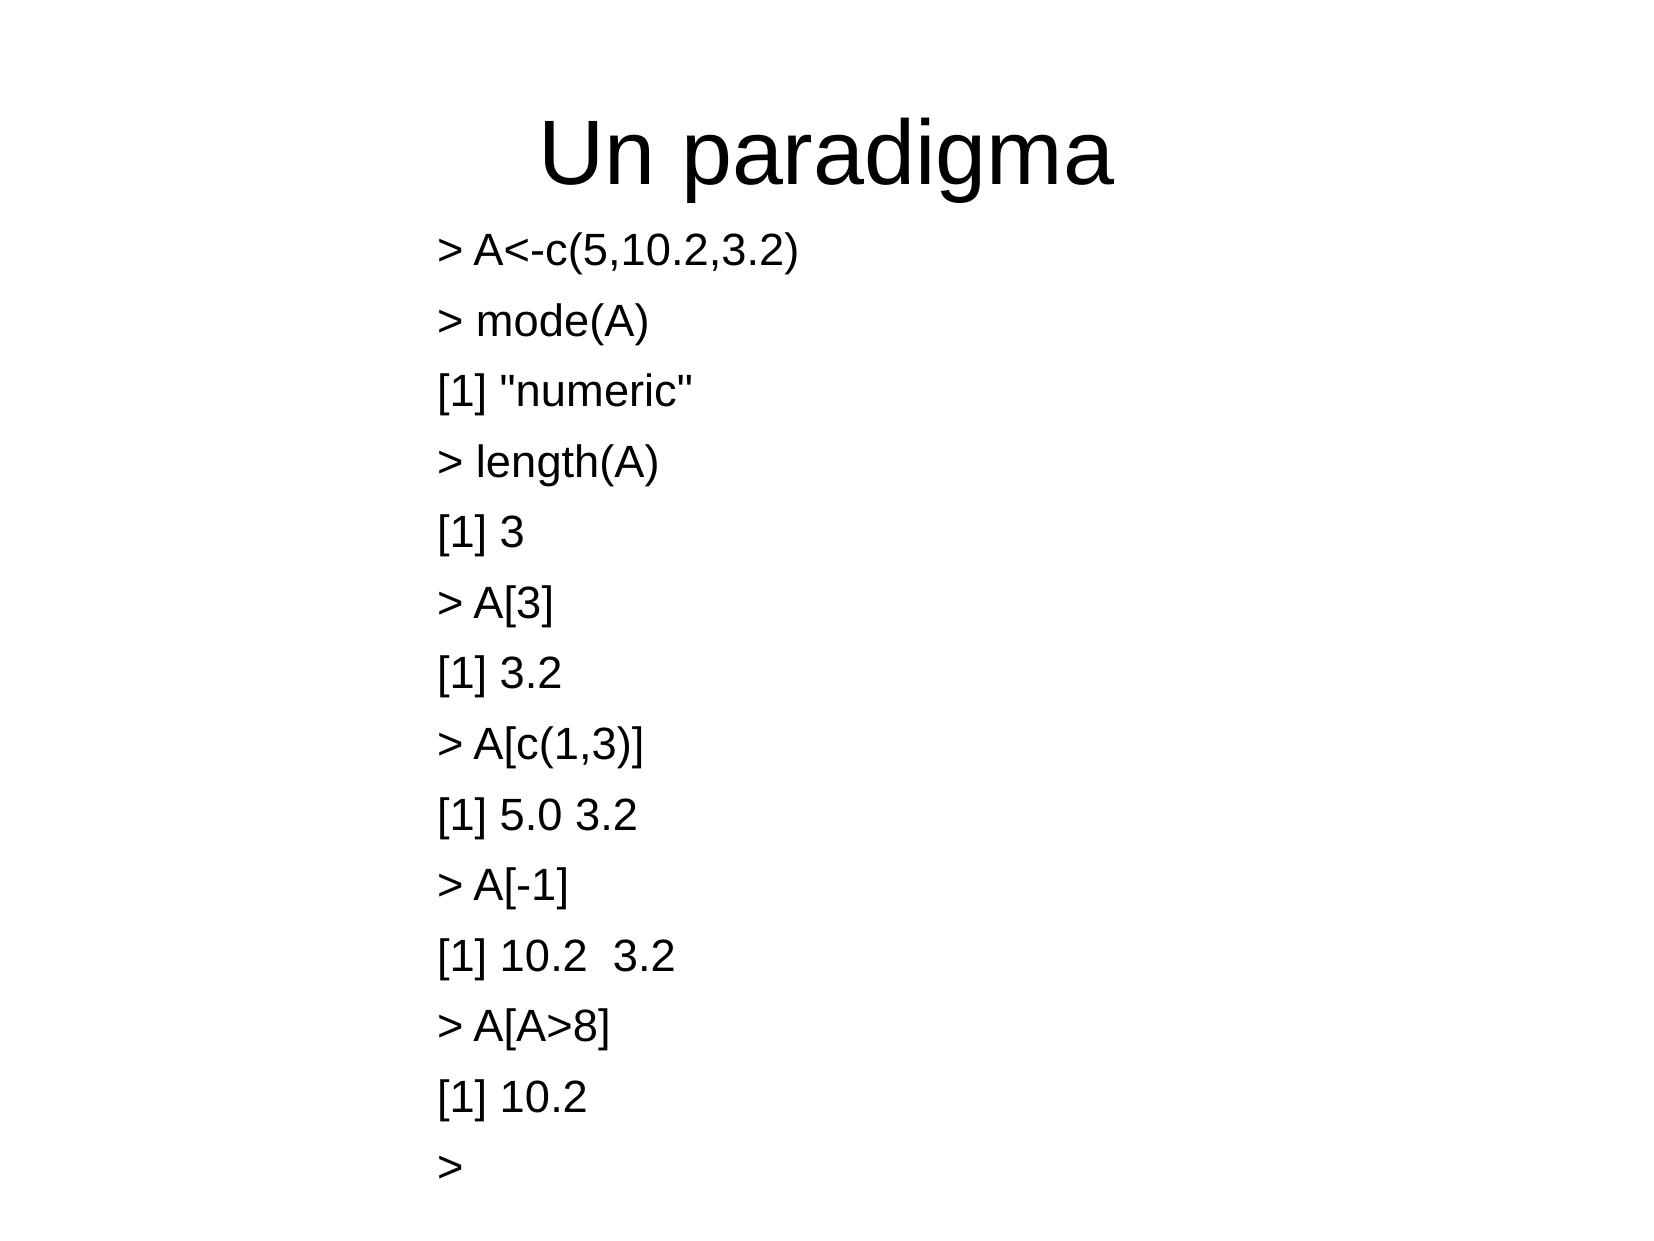

# Un paradigma
> A<-c(5,10.2,3.2)
> mode(A)
[1] "numeric"
> length(A)
[1] 3
> A[3]
[1] 3.2
> A[c(1,3)]
[1] 5.0 3.2
> A[-1]
[1] 10.2 3.2
> A[A>8]
[1] 10.2
>